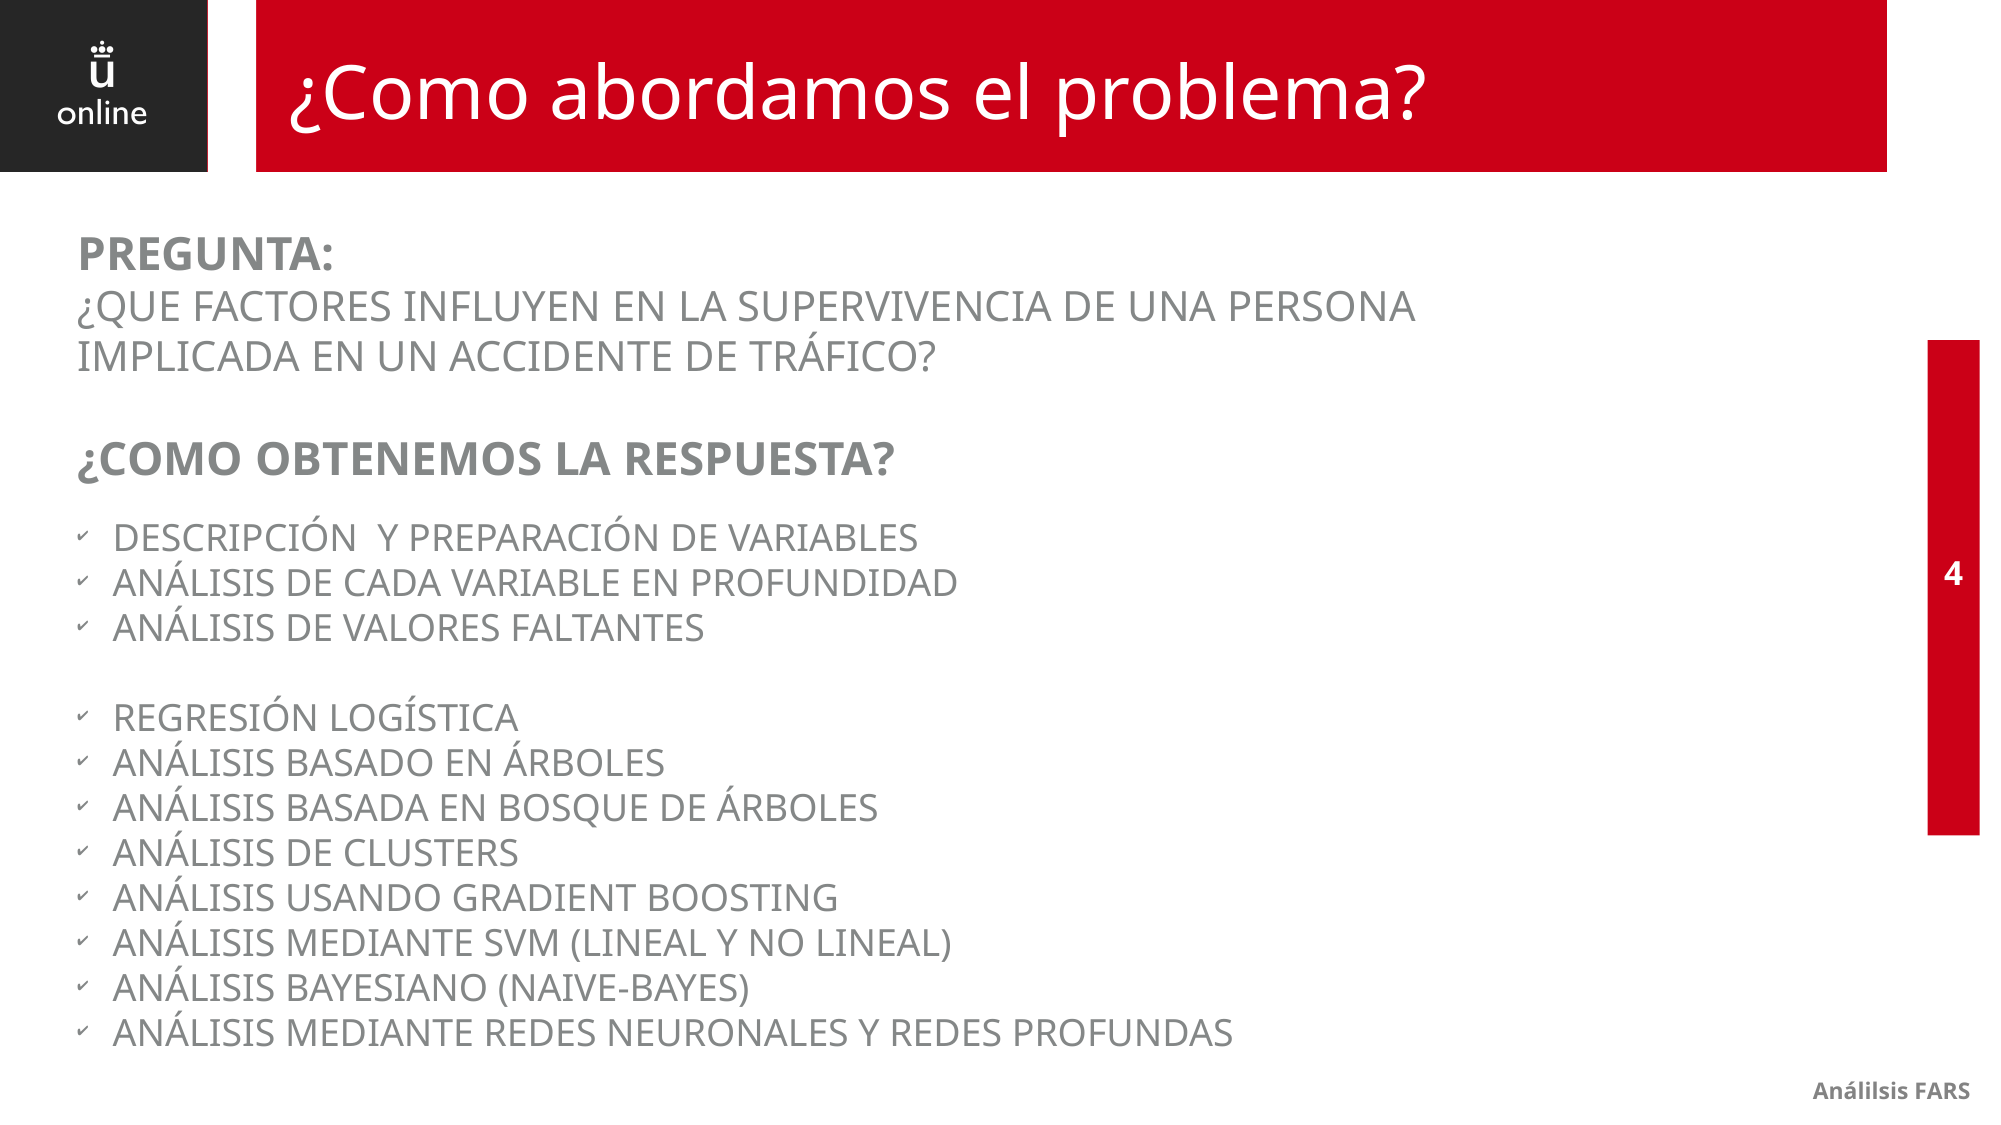

# ¿Como abordamos el problema?
PREGUNTA:
¿Que factores influyen en la supervivencia de una persona implicada en un accidente de tráfico?
¿Como obtenemos la respuesta?
Descripción y preparación de variables
Análisis de cada variable en profundidad
Análisis de valores faltantes
Regresión logística
Análisis basado en árboles
Análisis basada en bosque de árboles
Análisis de clusters
Análisis usando gradient boosting
Análisis mediante SVM (lineal y no lineal)
Análisis bayesiano (NAIVE-bayes)
Análisis mediante redes neuronales y redes profundas
Análilsis FARS